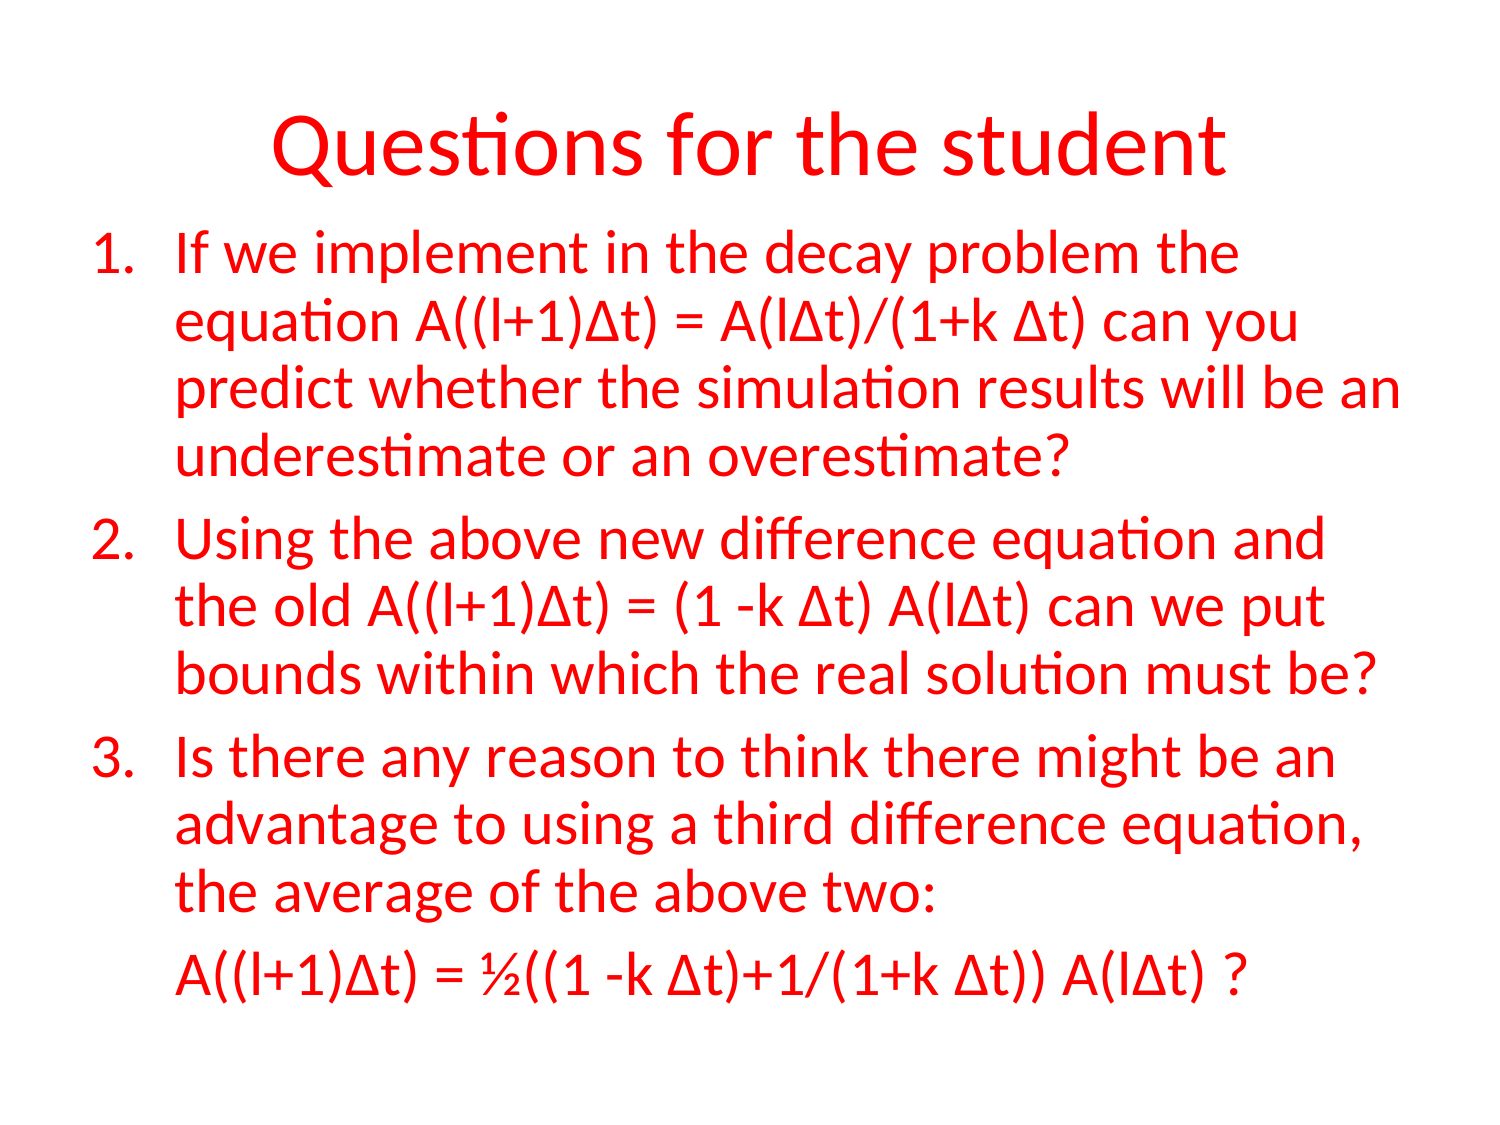

# Questions for the student
If we implement in the decay problem the equation A((l+1)Δt) = A(lΔt)/(1+k Δt) can you predict whether the simulation results will be an underestimate or an overestimate?
Using the above new difference equation and the old A((l+1)Δt) = (1 -k Δt) A(lΔt) can we put bounds within which the real solution must be?
Is there any reason to think there might be an advantage to using a third difference equation, the average of the above two:
 A((l+1)Δt) = ½((1 -k Δt)+1/(1+k Δt)) A(lΔt) ?